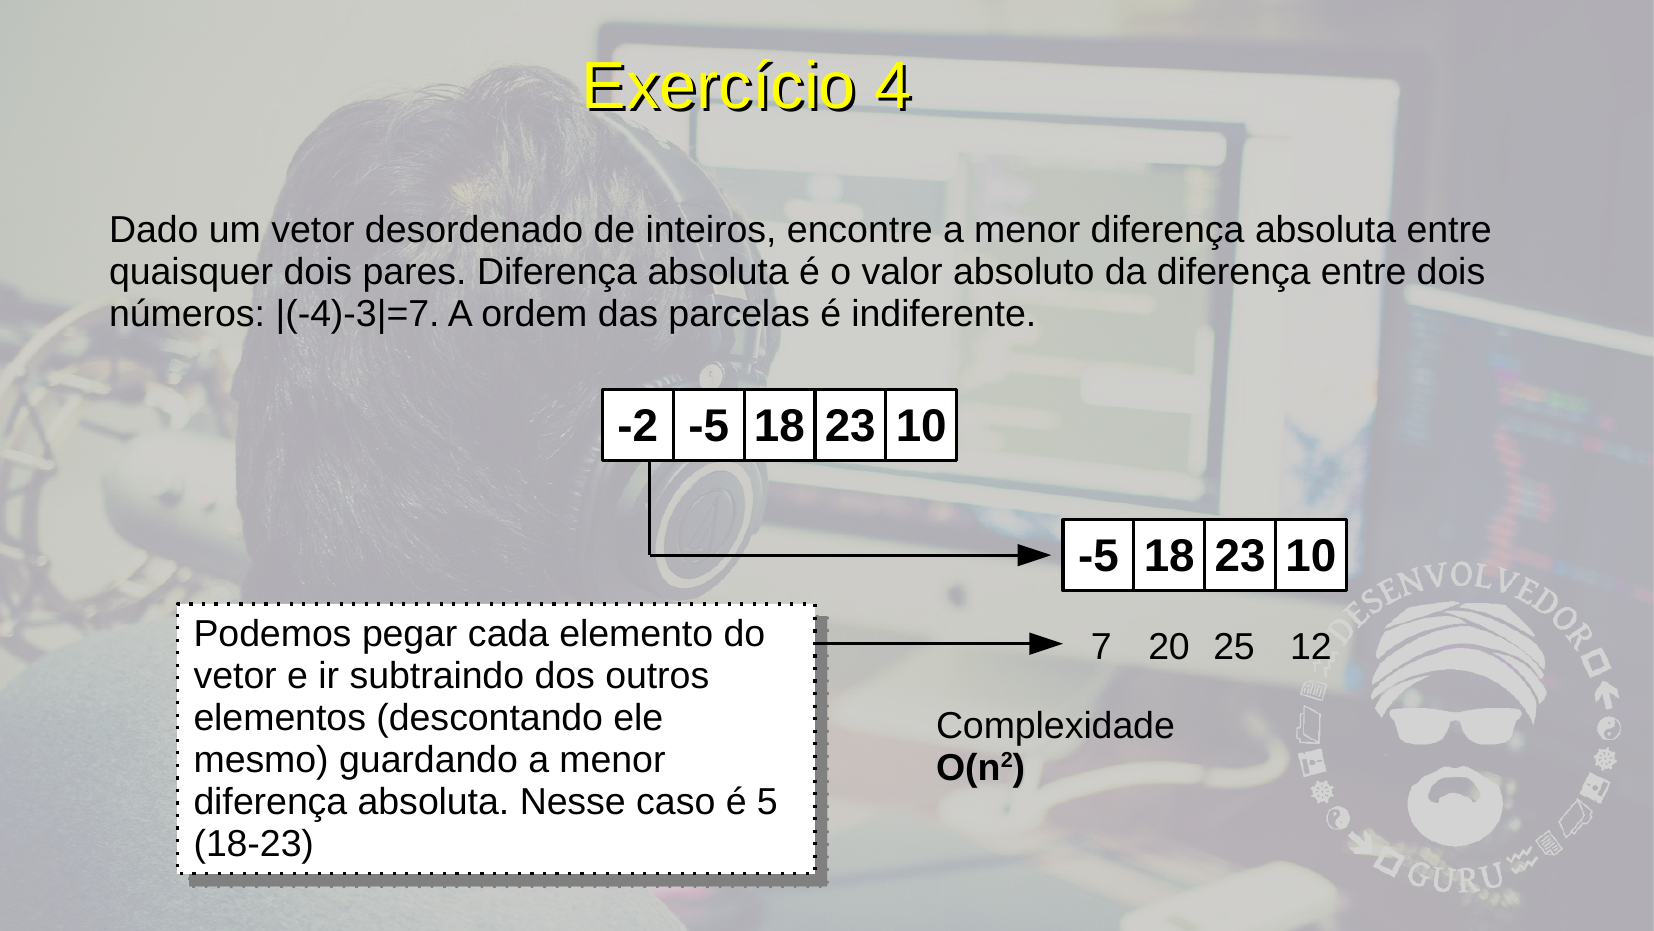

Exercício 4
Dado um vetor desordenado de inteiros, encontre a menor diferença absoluta entre quaisquer dois pares. Diferença absoluta é o valor absoluto da diferença entre dois números: |(-4)-3|=7. A ordem das parcelas é indiferente.
-2
-5
18
23
10
-5
18
23
10
Podemos pegar cada elemento do vetor e ir subtraindo dos outros elementos (descontando ele mesmo) guardando a menor diferença absoluta. Nesse caso é 5 (18-23)
7
20
25
12
Complexidade O(n2)